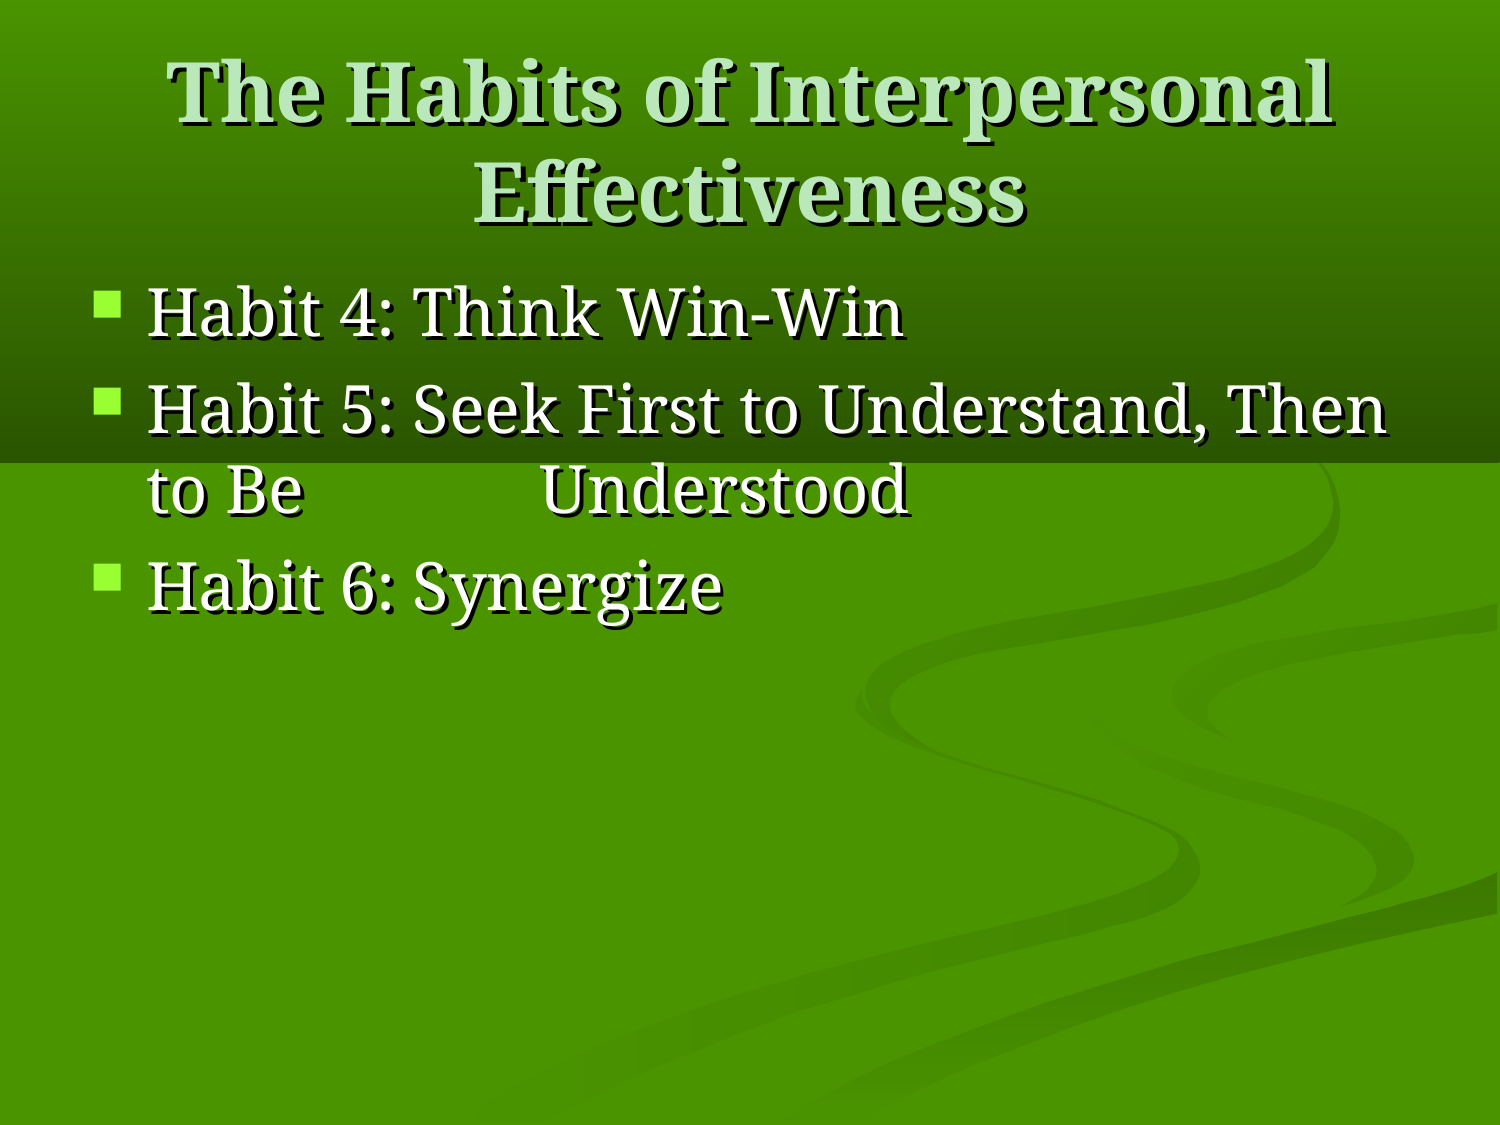

# The Habits of Interpersonal Effectiveness
Habit 4: Think Win-Win
Habit 5: Seek First to Understand, Then to Be 		Understood
Habit 6: Synergize